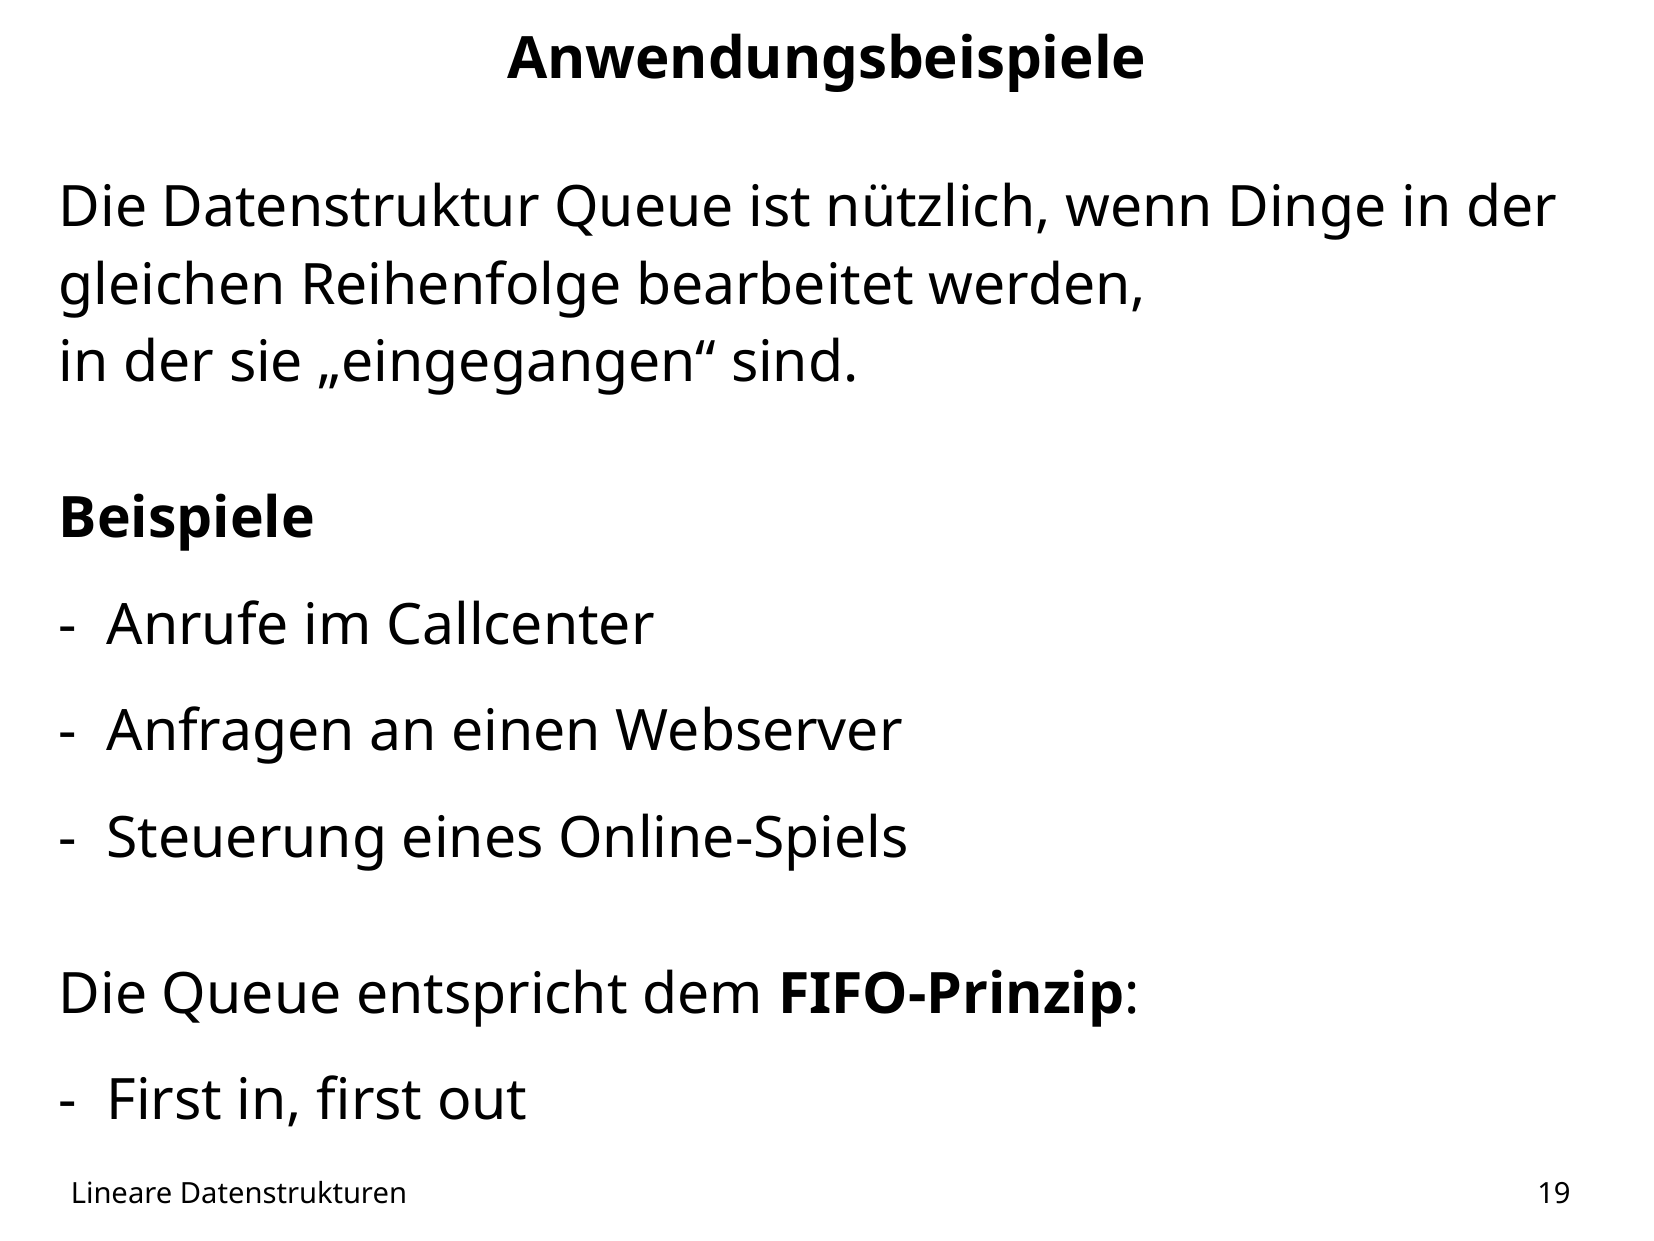

# Anwendungsbeispiele
Die Datenstruktur Queue ist nützlich, wenn Dinge in der gleichen Reihenfolge bearbeitet werden,
in der sie „eingegangen“ sind.
Beispiele
- Anrufe im Callcenter
- Anfragen an einen Webserver
- Steuerung eines Online-Spiels
Die Queue entspricht dem FIFO-Prinzip:
- First in, first out
Lineare Datenstrukturen
19